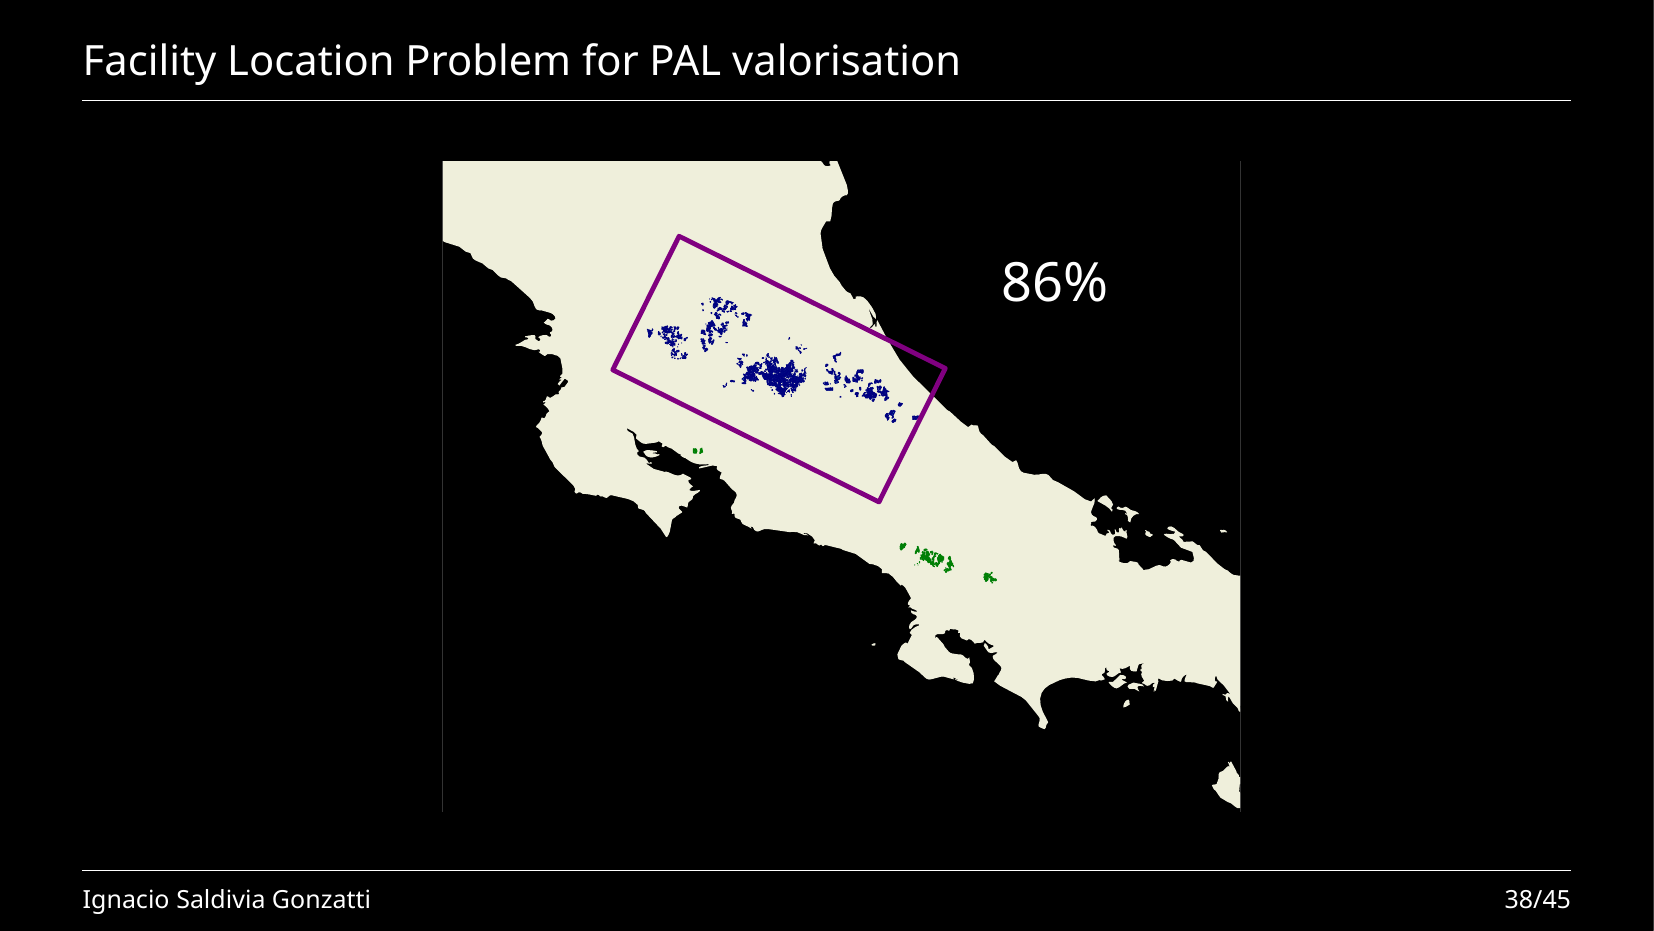

# Facility Location Problem for PAL valorisation
86%
Ignacio Saldivia Gonzatti
38